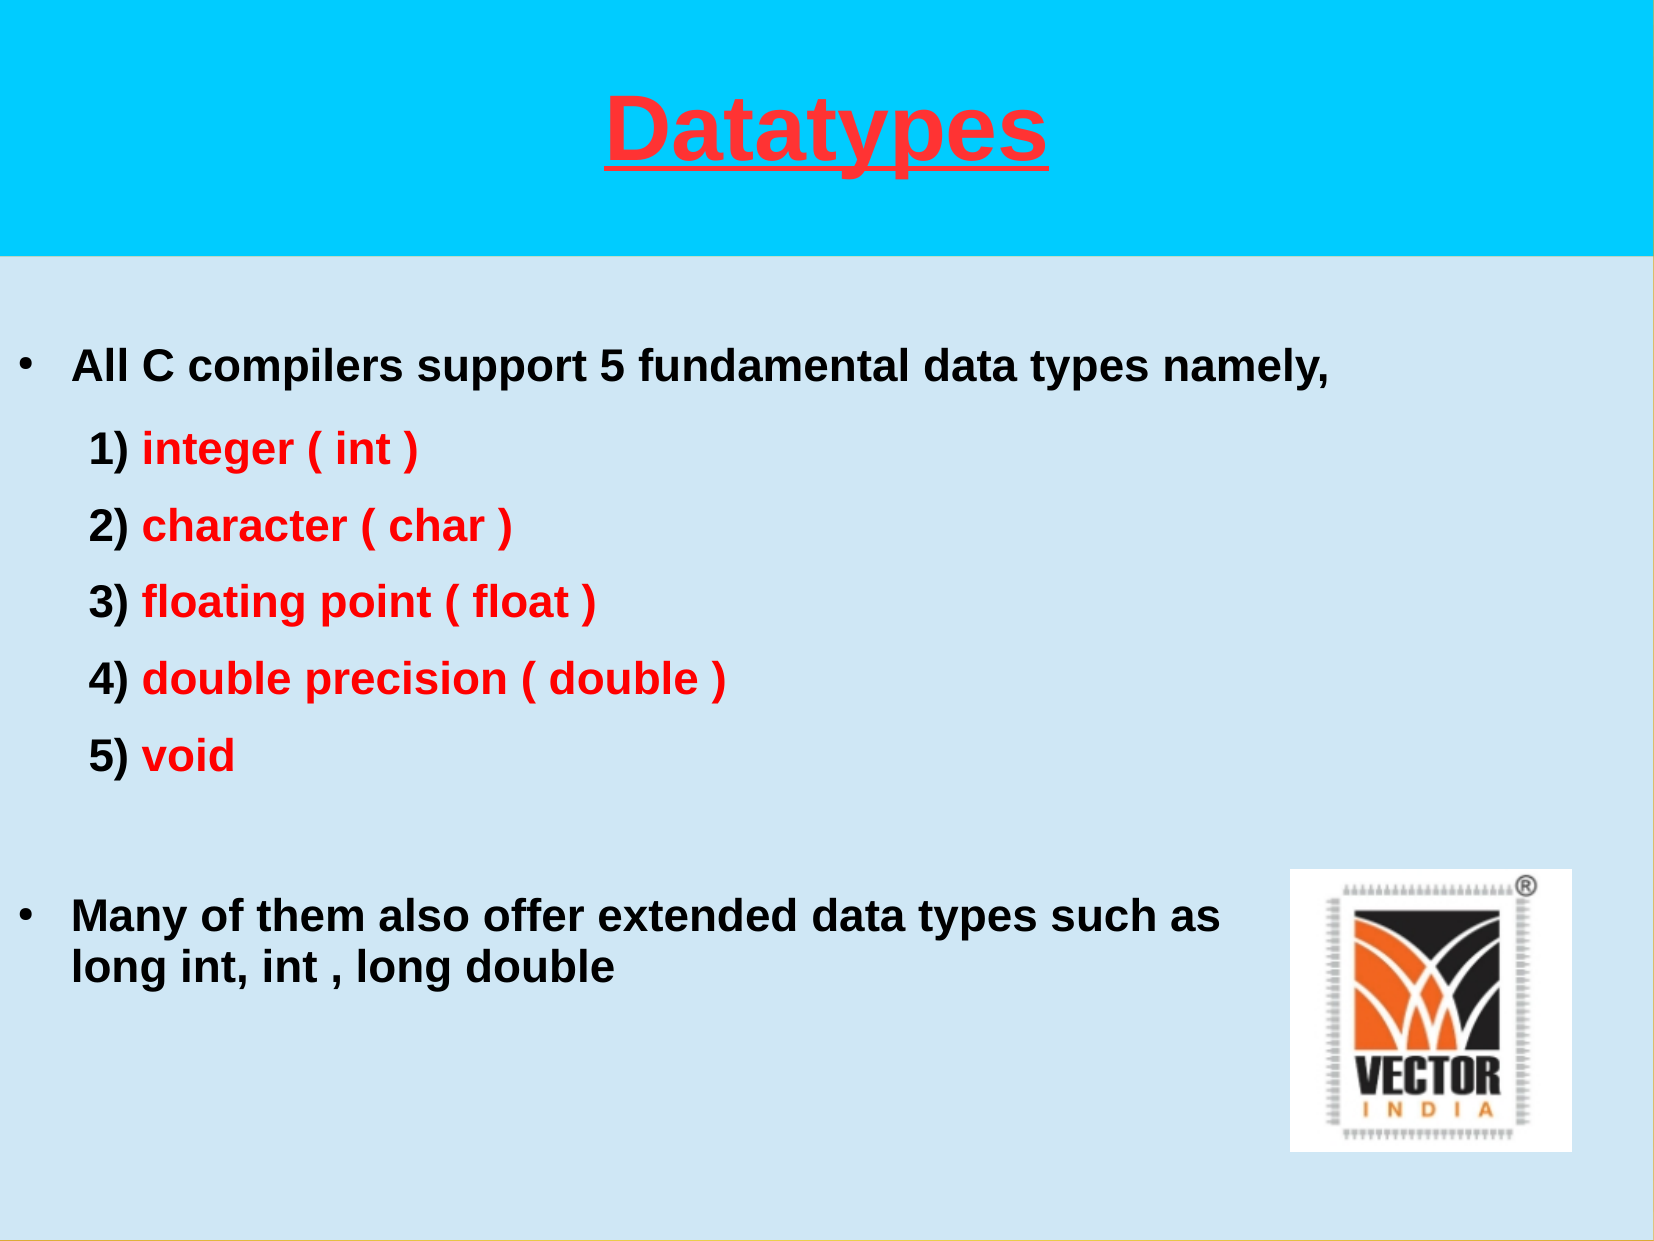

# Datatypes
All C compilers support 5 fundamental data types namely,
integer ( int )
character ( char )
floating point ( float )
double precision ( double )
void
Many of them also offer extended data types such as long int, int , long double